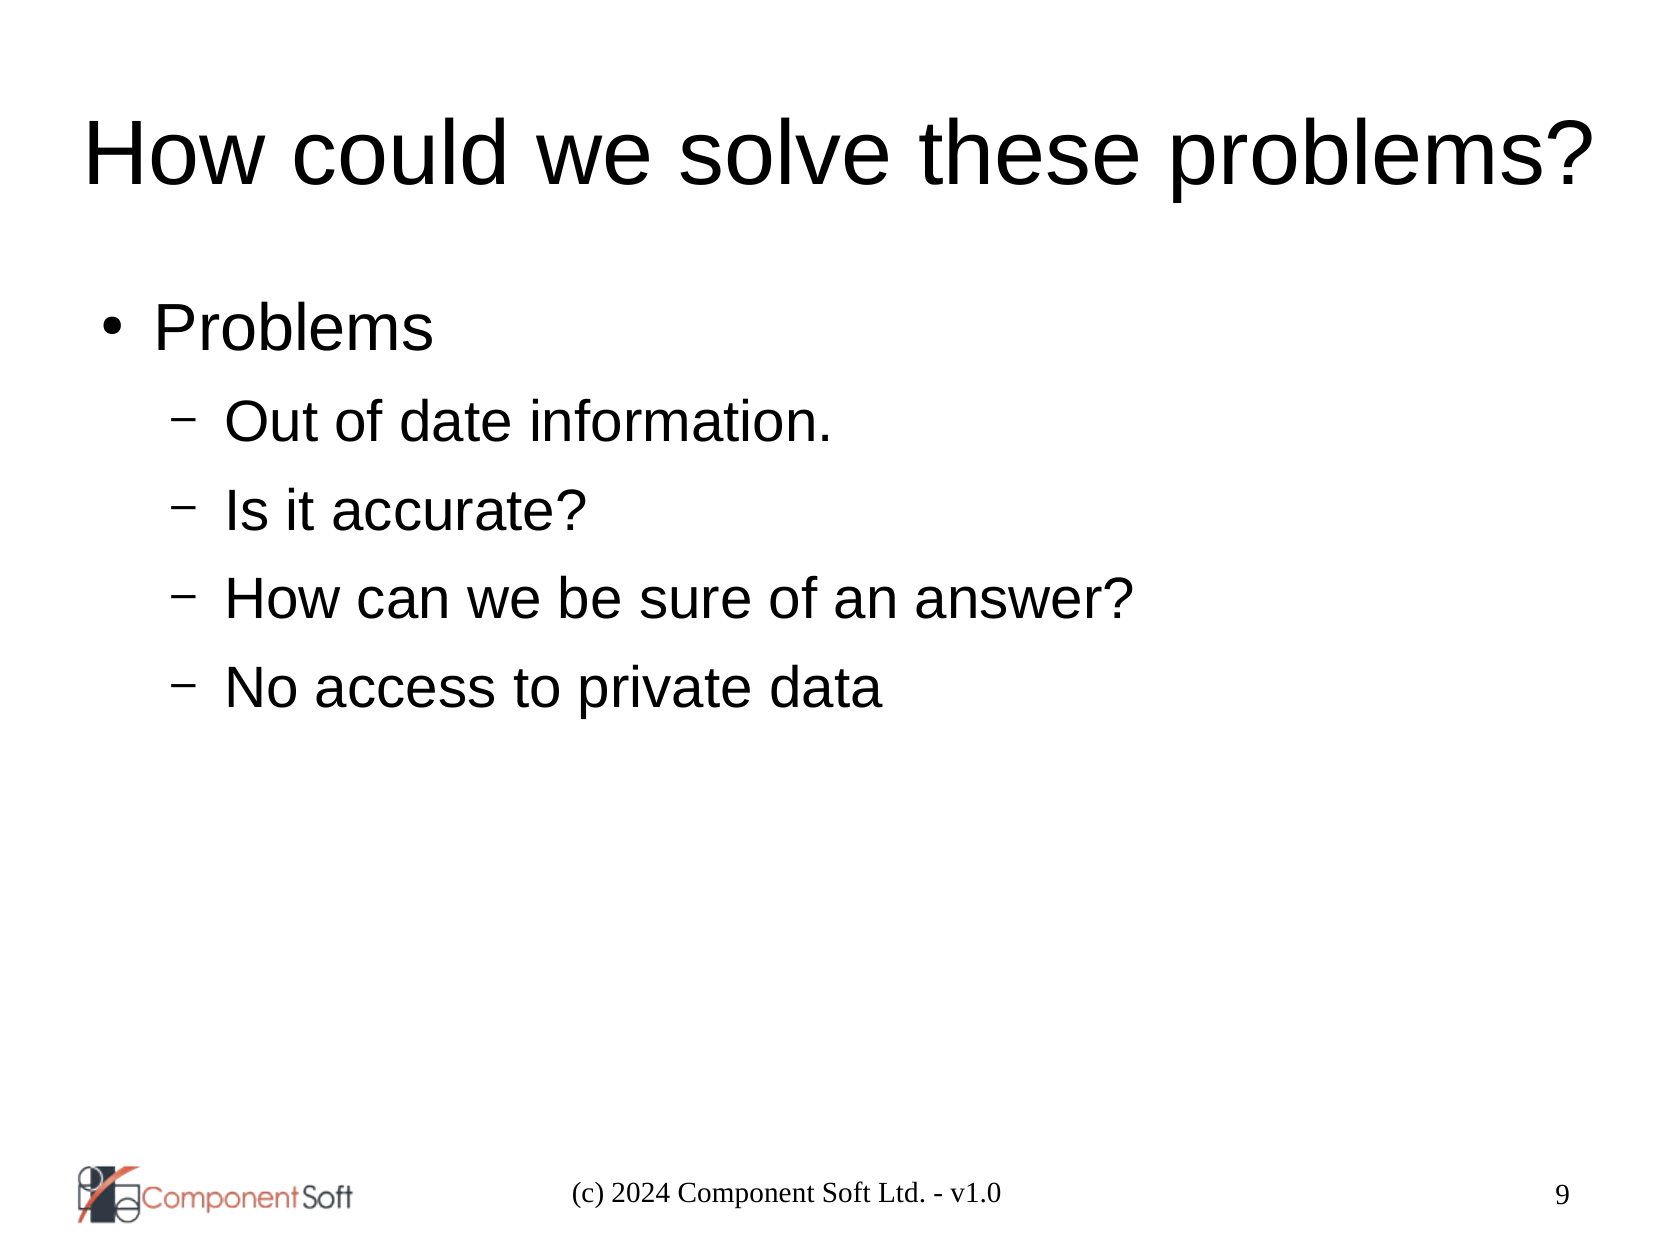

# How could we solve these problems?
Problems
Out of date information.
Is it accurate?
How can we be sure of an answer?
No access to private data
(c) 2024 Component Soft Ltd. - v1.0
9